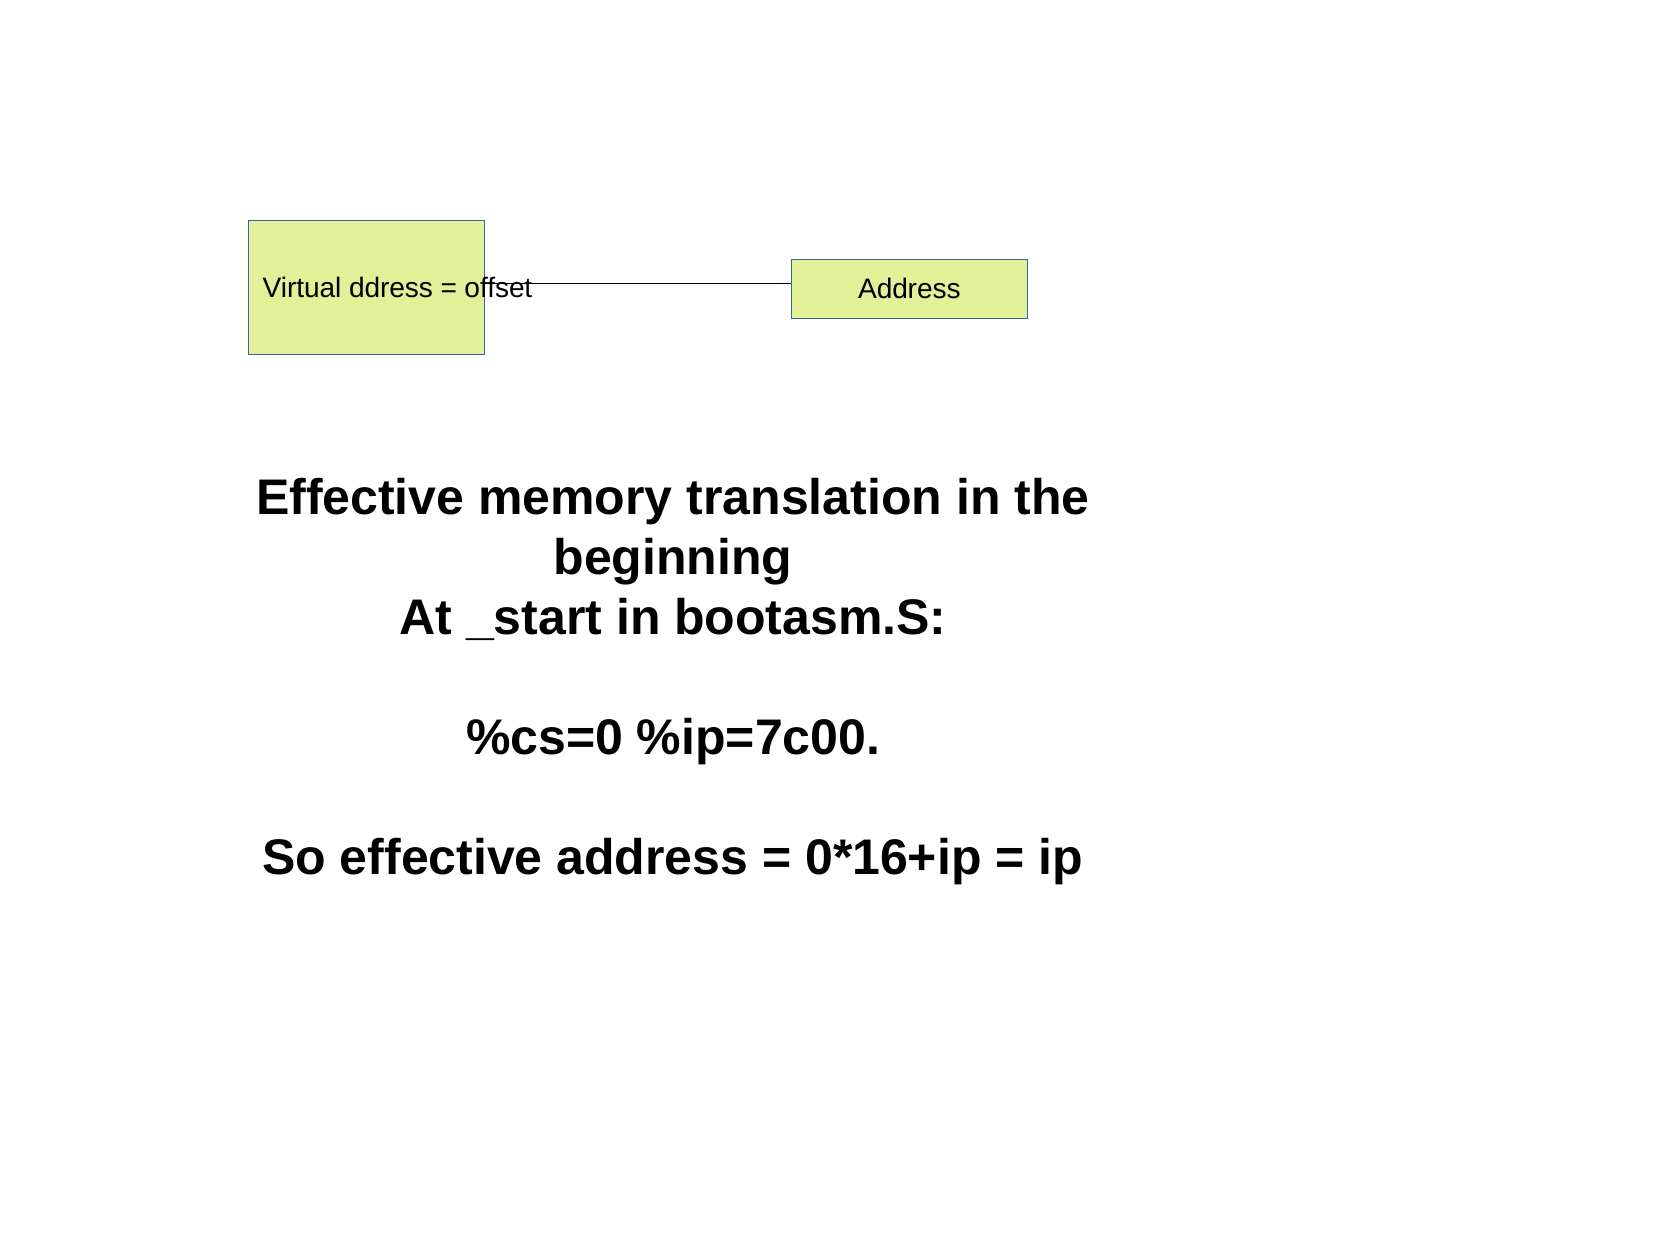

Virtual ddress = offset
Address
Effective memory translation in the beginning
At _start in bootasm.S:
%cs=0 %ip=7c00.
So effective address = 0*16+ip = ip